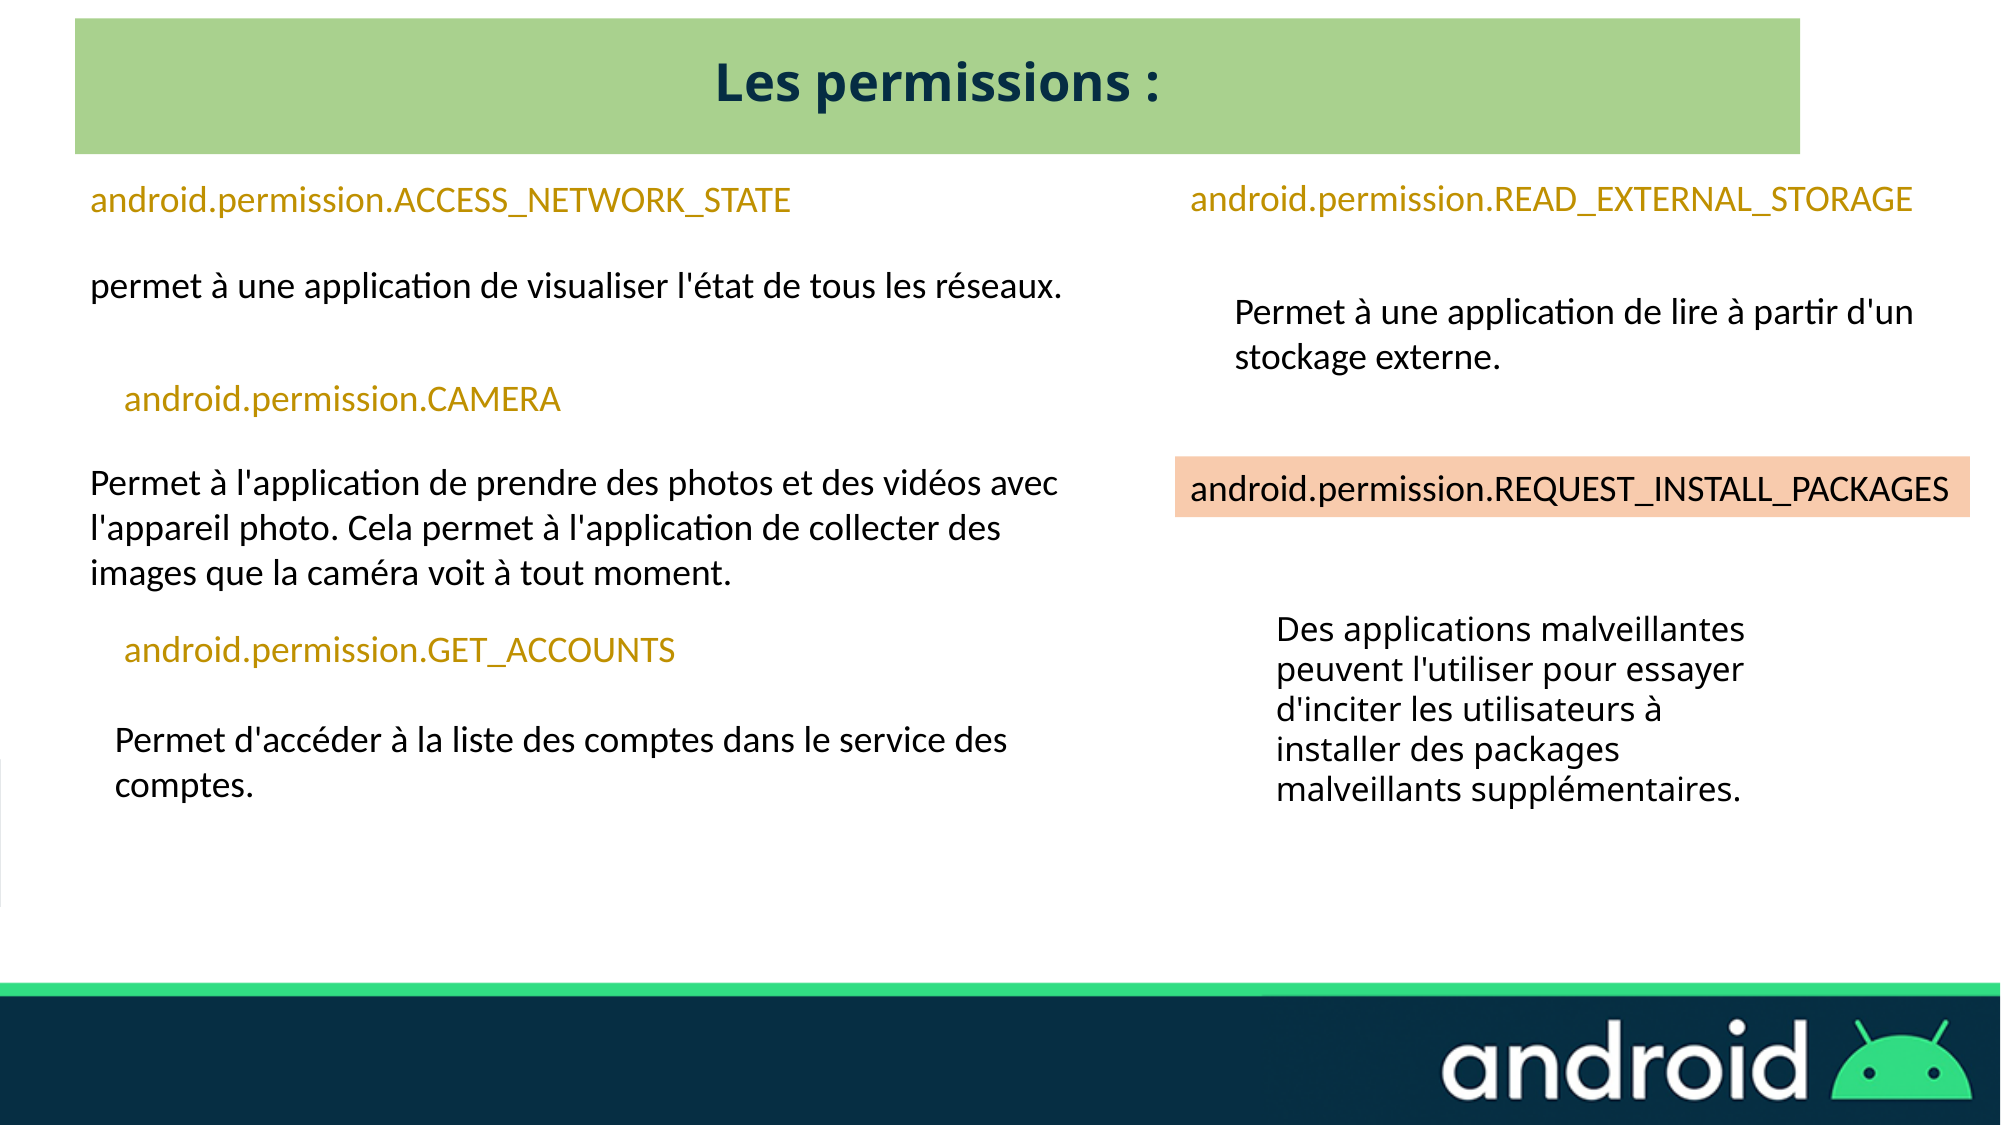

# Les permissions :
android.permission.READ_EXTERNAL_STORAGE
android.permission.ACCESS_NETWORK_STATE
permet à une application de visualiser l'état de tous les réseaux.
Permet à une application de lire à partir d'un stockage externe.
android.permission.CAMERA
Permet à l'application de prendre des photos et des vidéos avec l'appareil photo. Cela permet à l'application de collecter des images que la caméra voit à tout moment.
android.permission.REQUEST_INSTALL_PACKAGES
Des applications malveillantes peuvent l'utiliser pour essayer d'inciter les utilisateurs à installer des packages malveillants supplémentaires.
android.permission.GET_ACCOUNTS
Permet d'accéder à la liste des comptes dans le service des comptes.